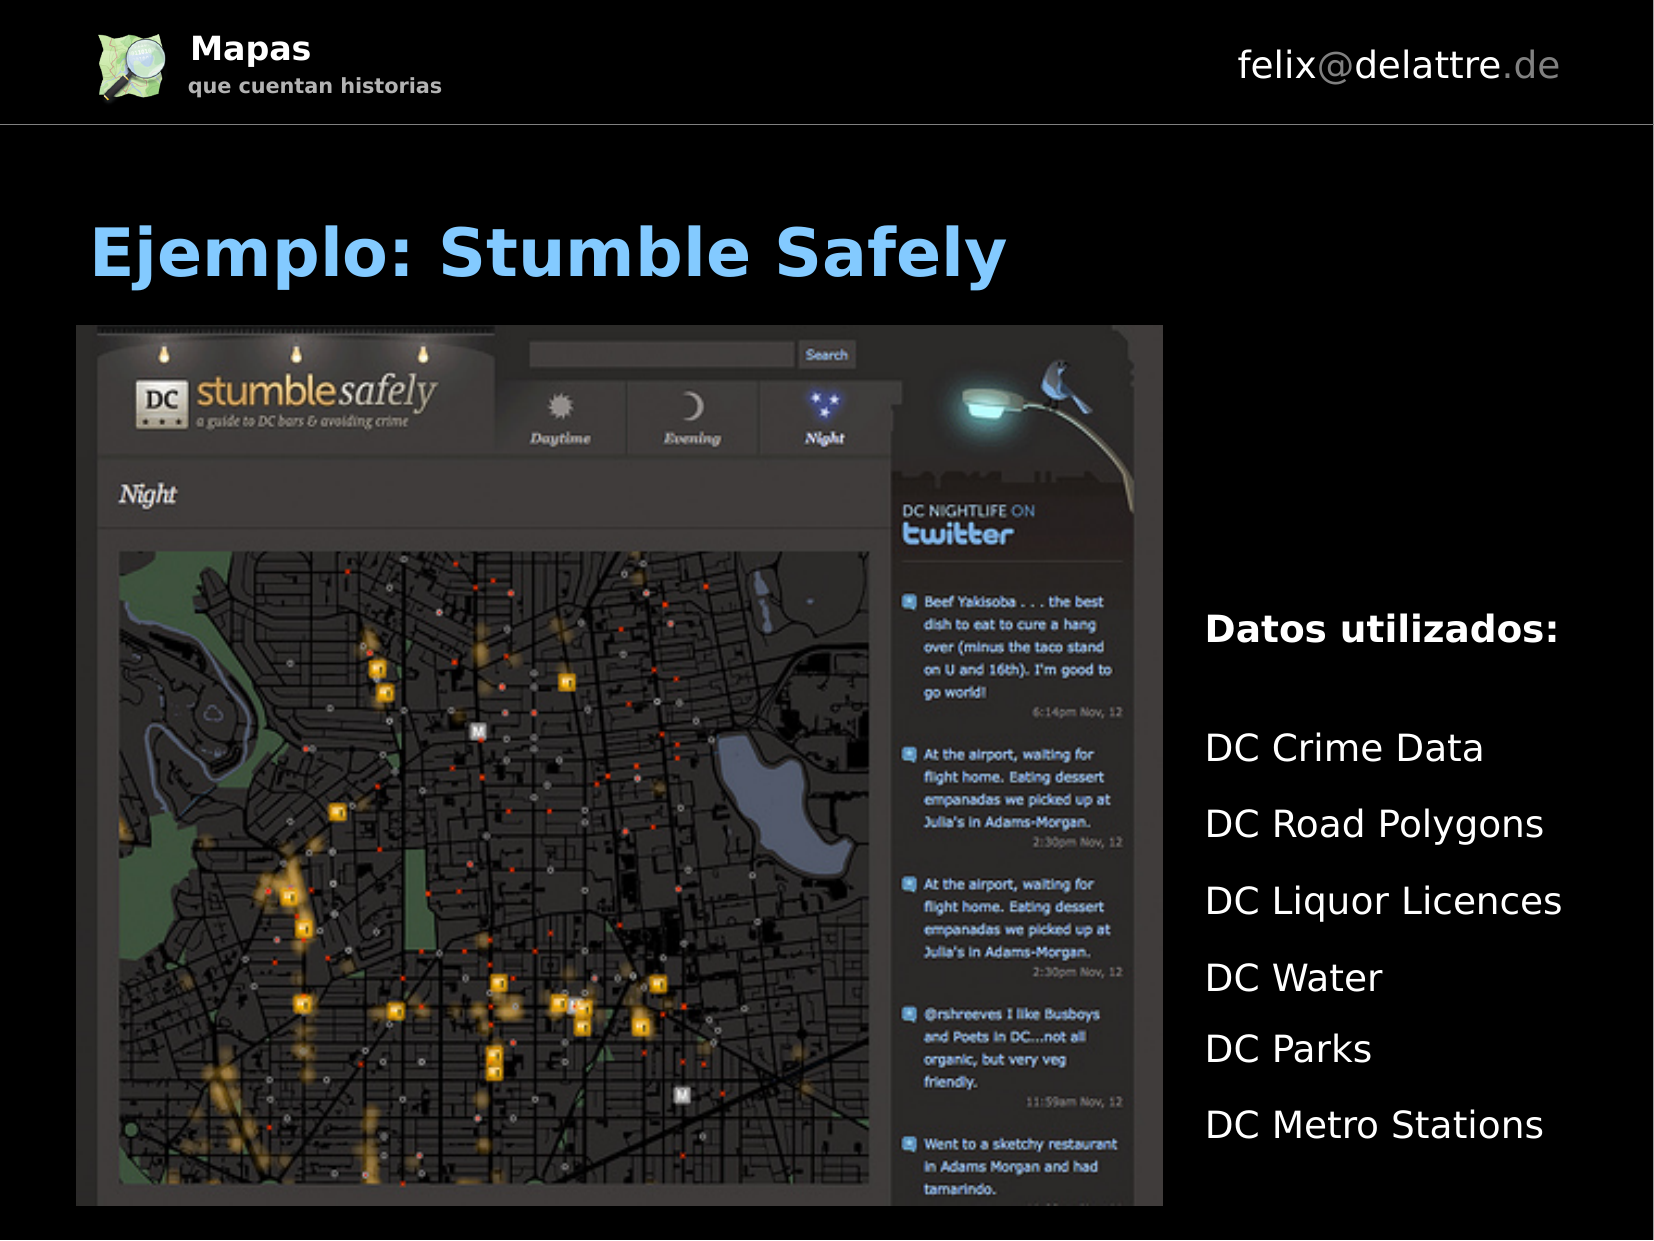

Ejemplo: Stumble Safely
Datos utilizados:
DC Crime Data
DC Road Polygons
DC Liquor Licences
DC Water
DC Parks
DC Metro Stations